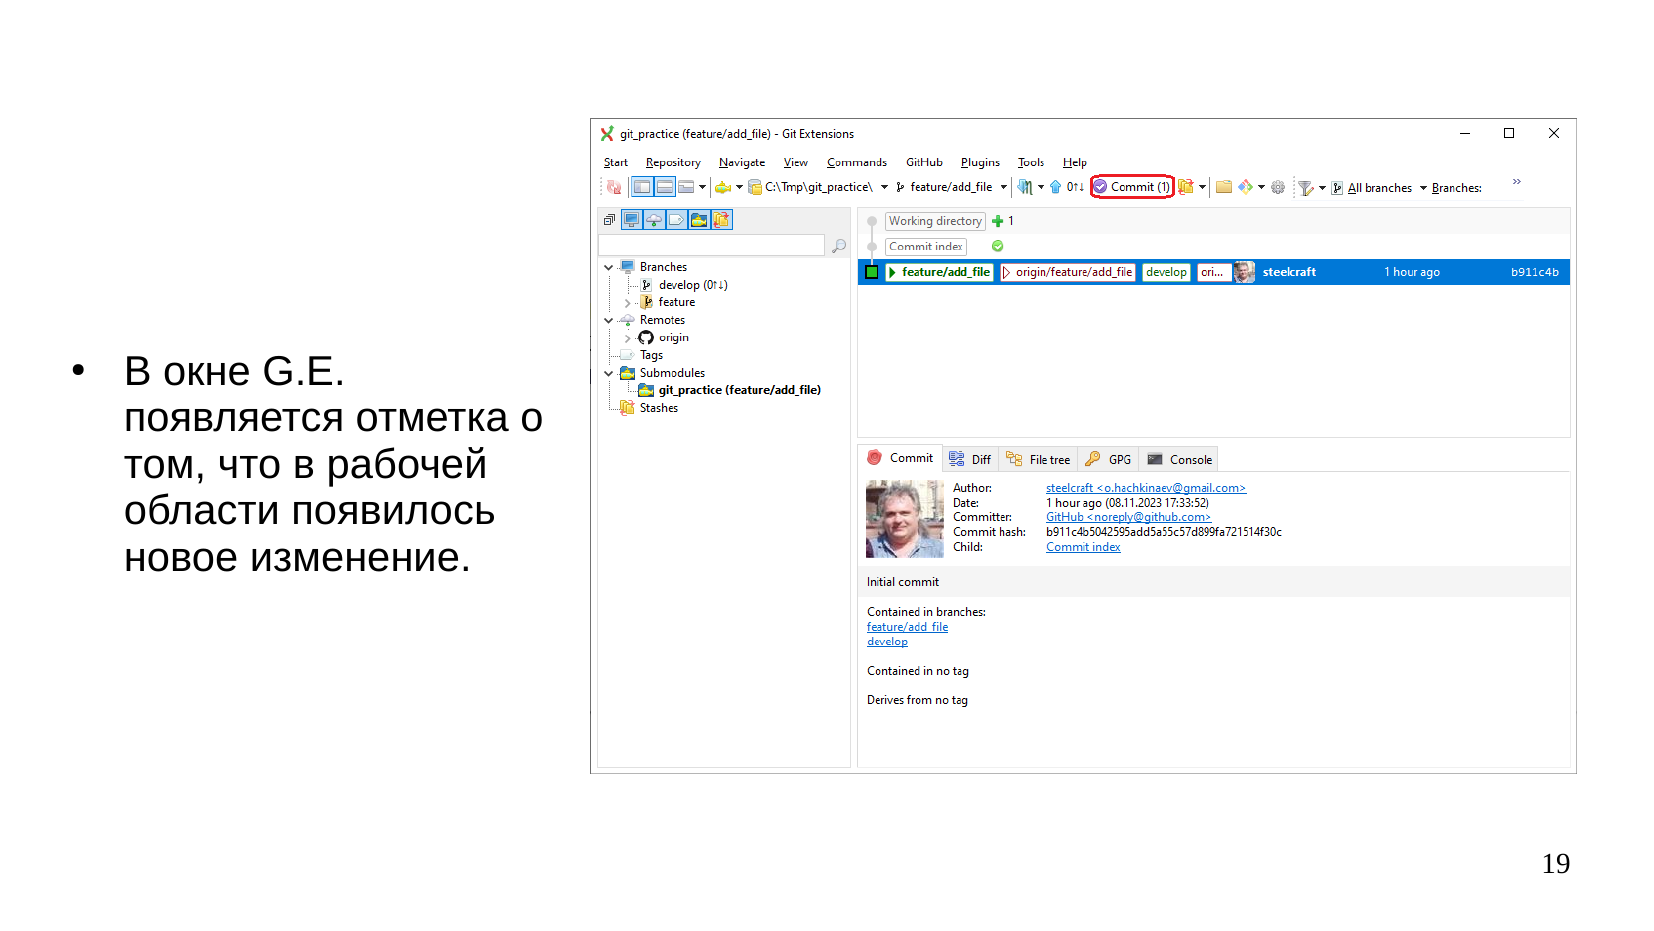

# В окне G.E. появляется отметка о том, что в рабочей области появилось новое изменение.
19